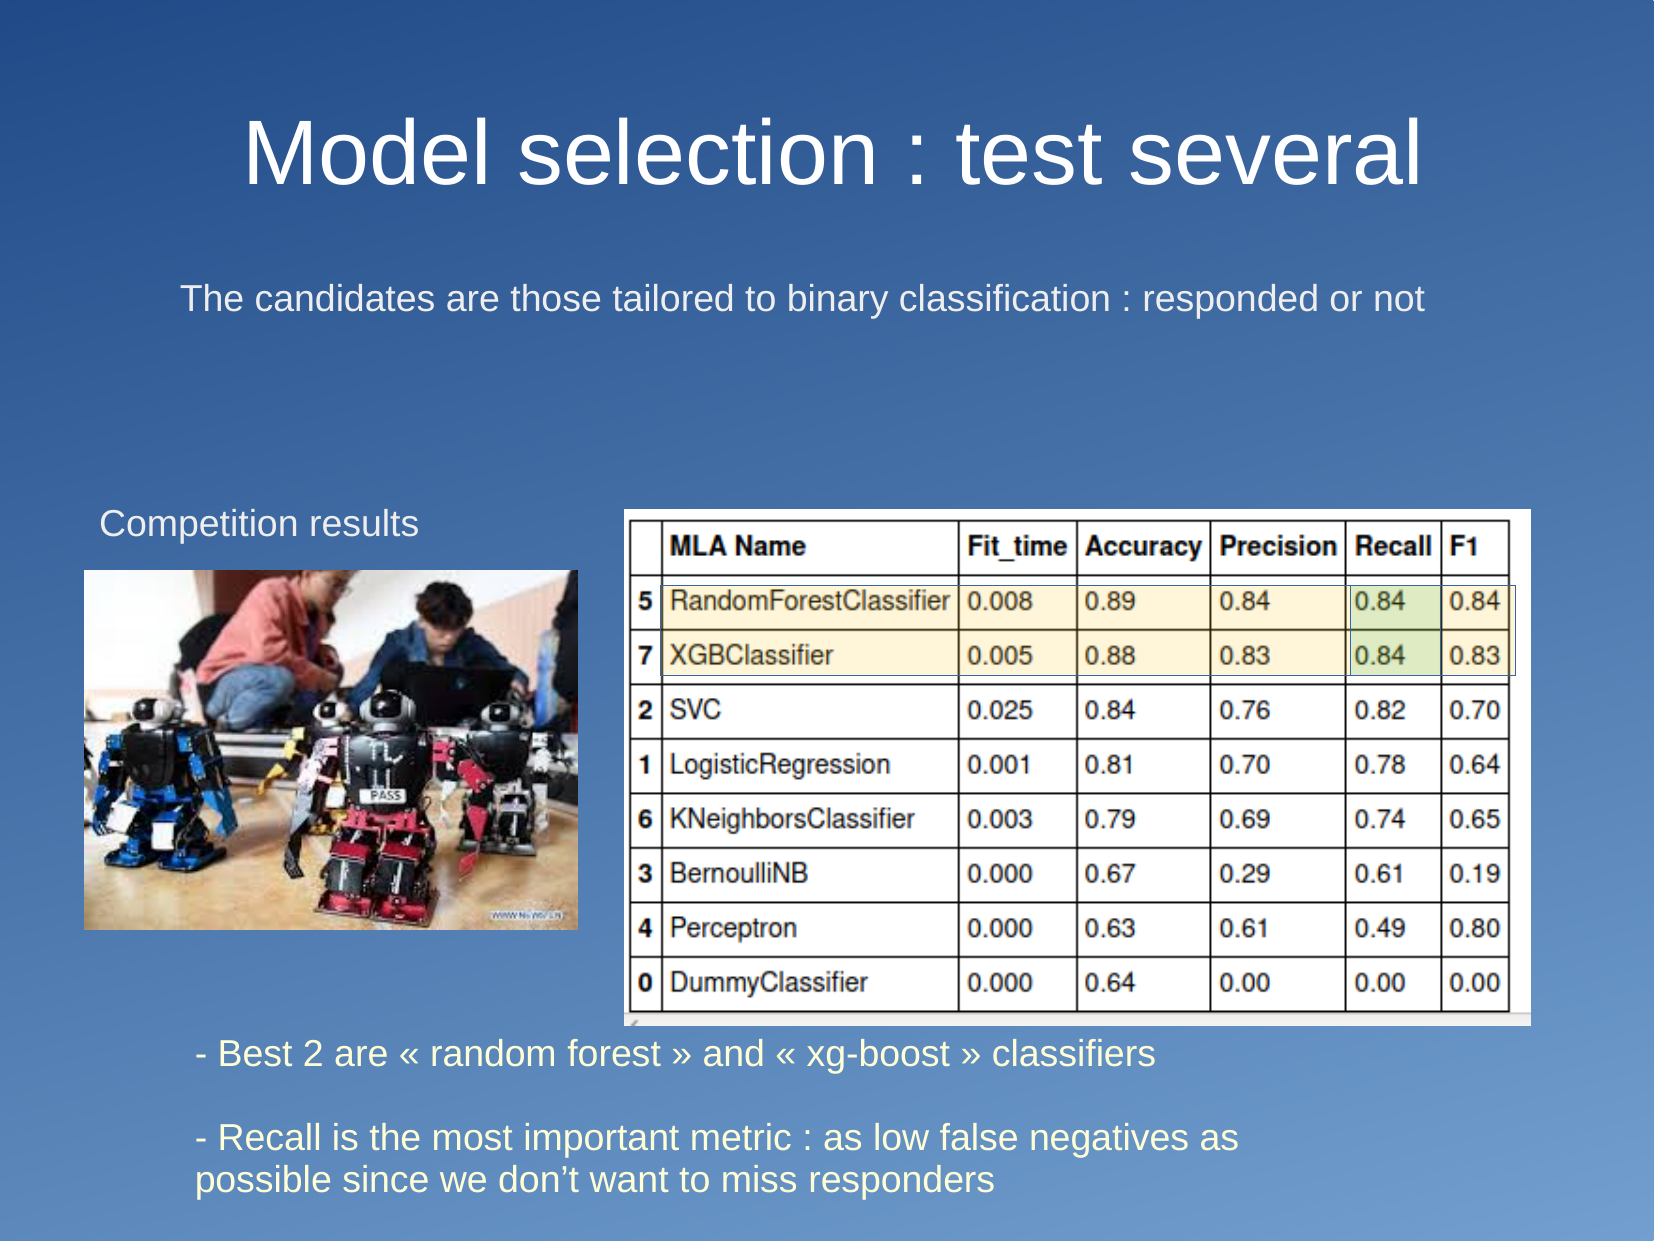

# Model selection : test several
The candidates are those tailored to binary classification : responded or not
Competition results
- Best 2 are « random forest » and « xg-boost » classifiers
- Recall is the most important metric : as low false negatives as possible since we don’t want to miss responders